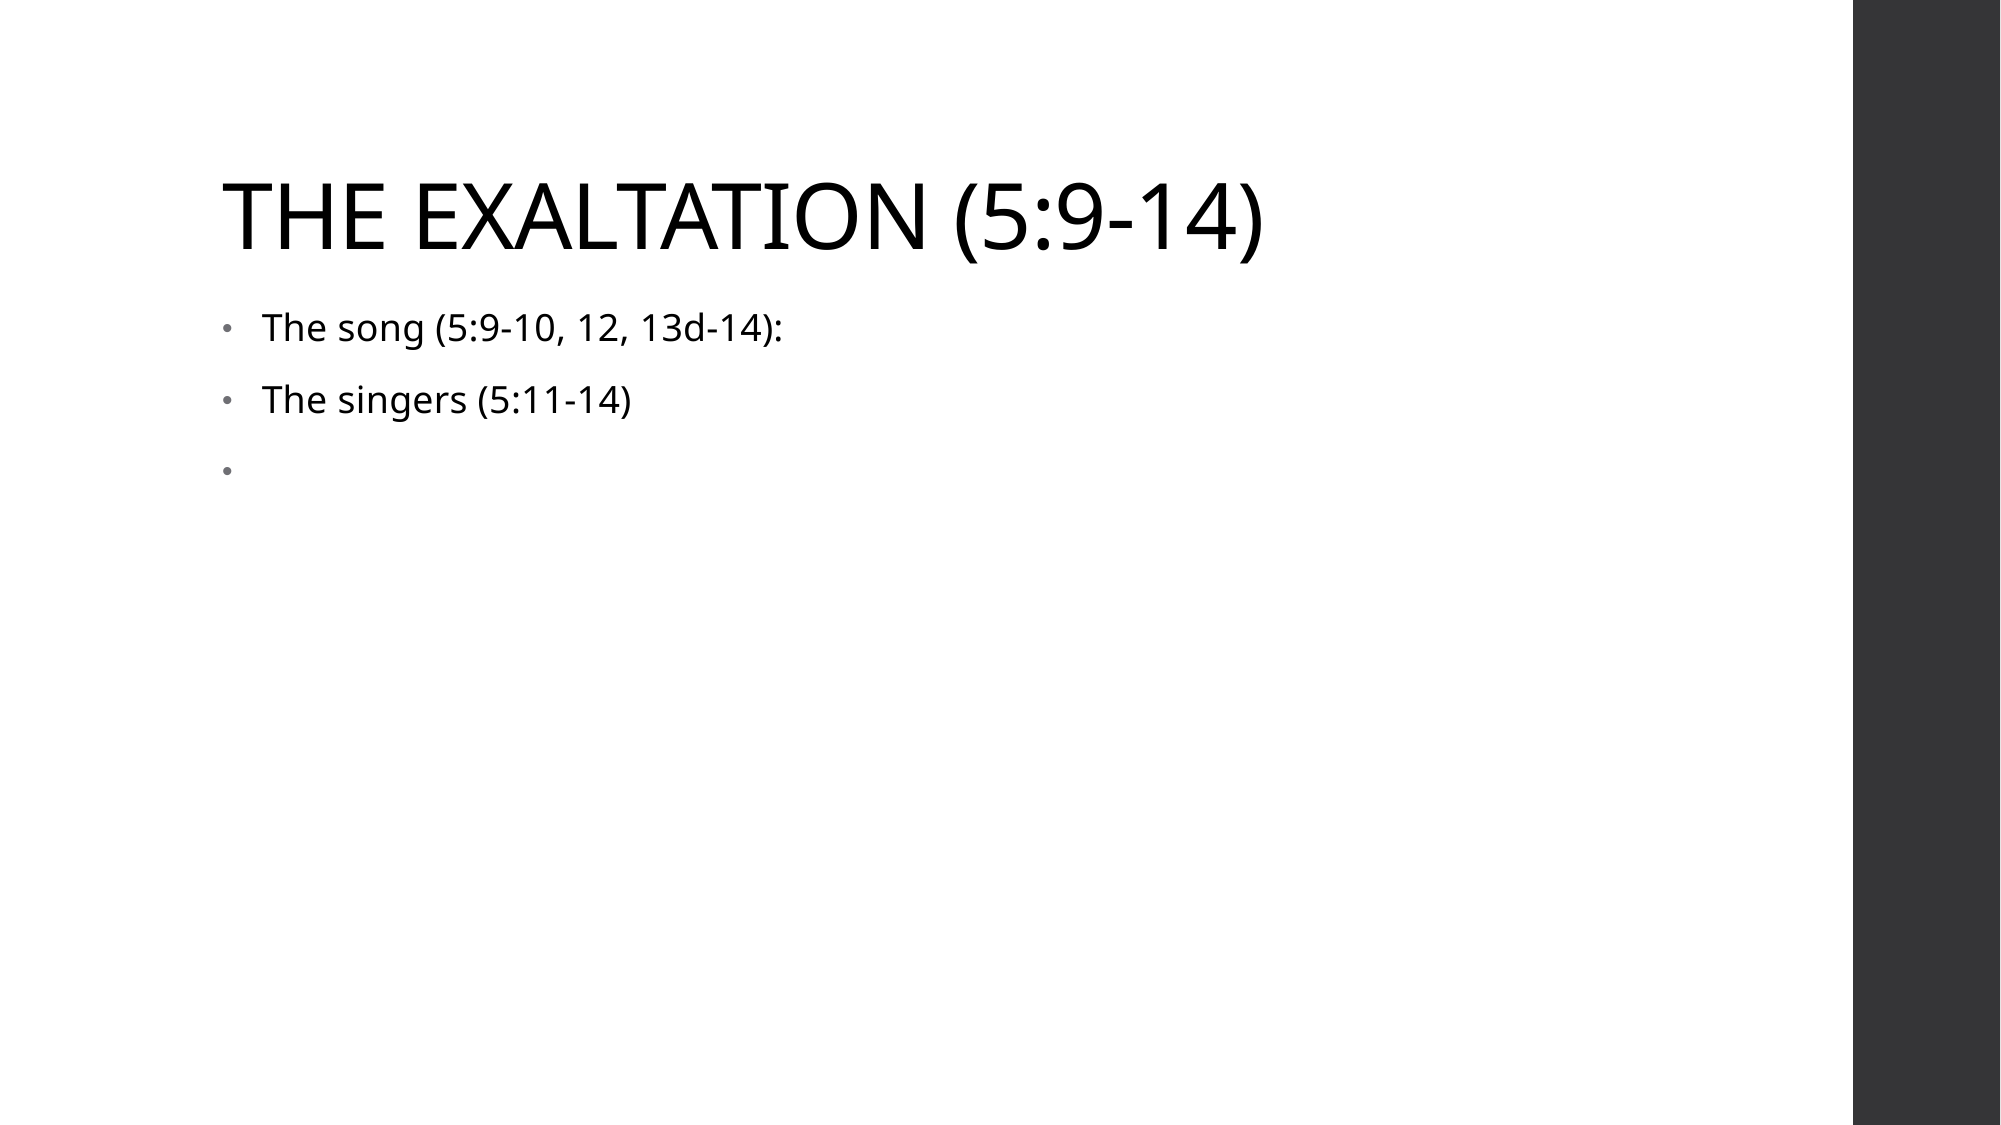

# THE EXALTATION (5:9-14)
 The song (5:9-10, 12, 13d-14):
 The singers (5:11-14)